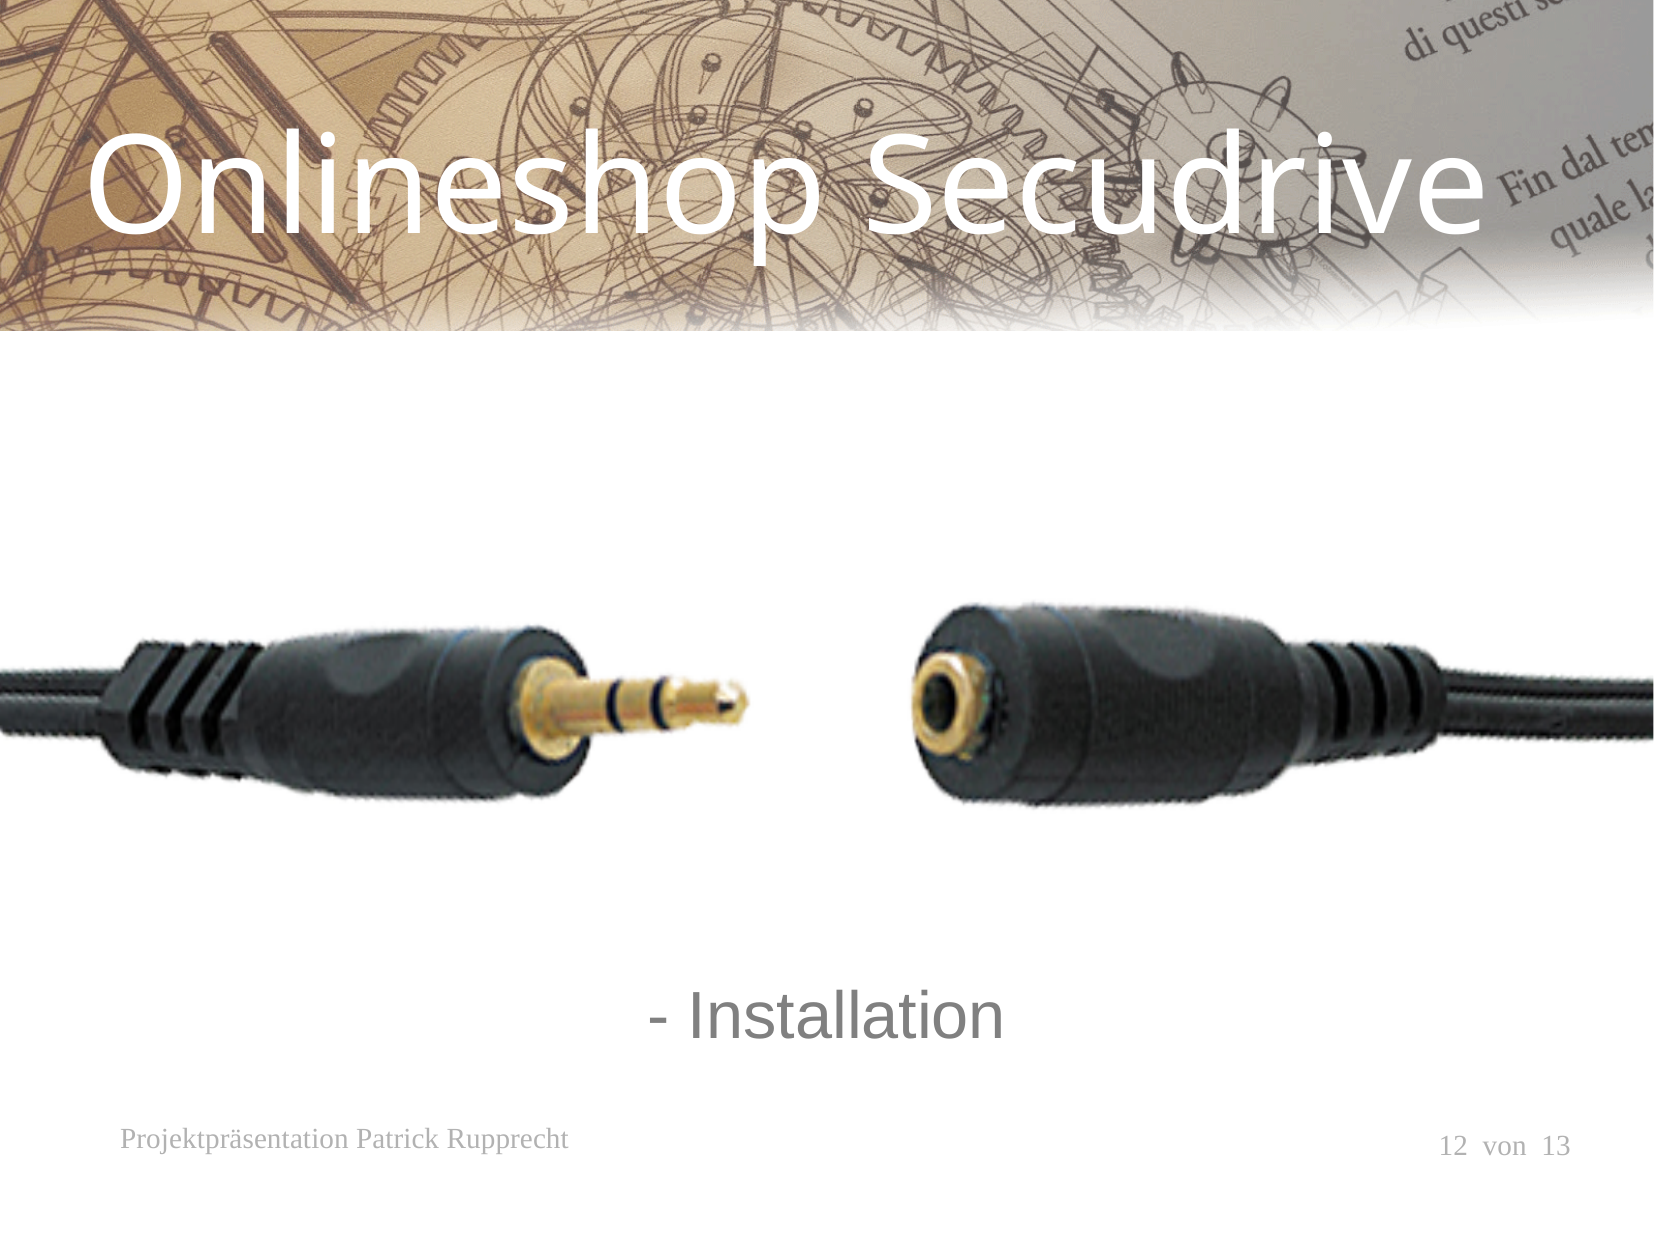

# Onlineshop Secudrive
- Installation
Projektpräsentation Patrick Rupprecht
12